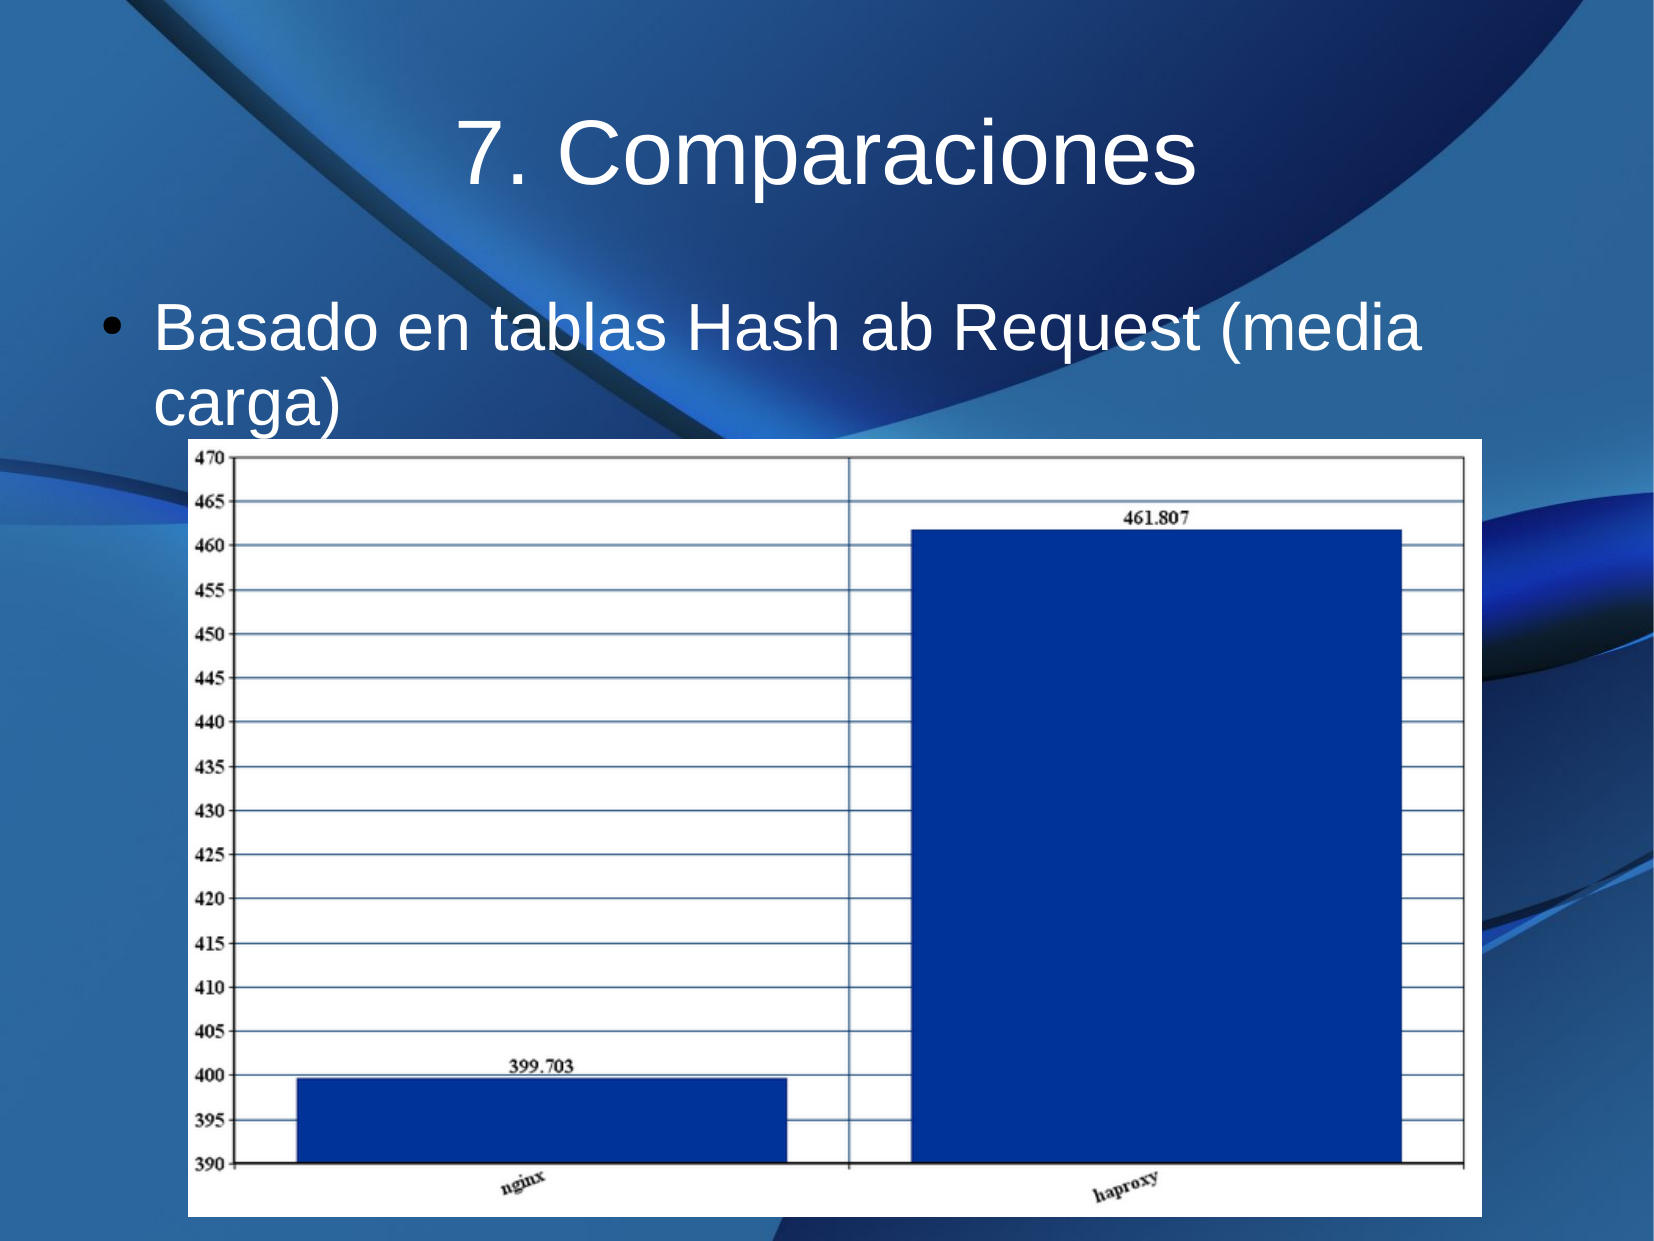

# 7. Comparaciones
Basado en tablas Hash ab Request (media carga)